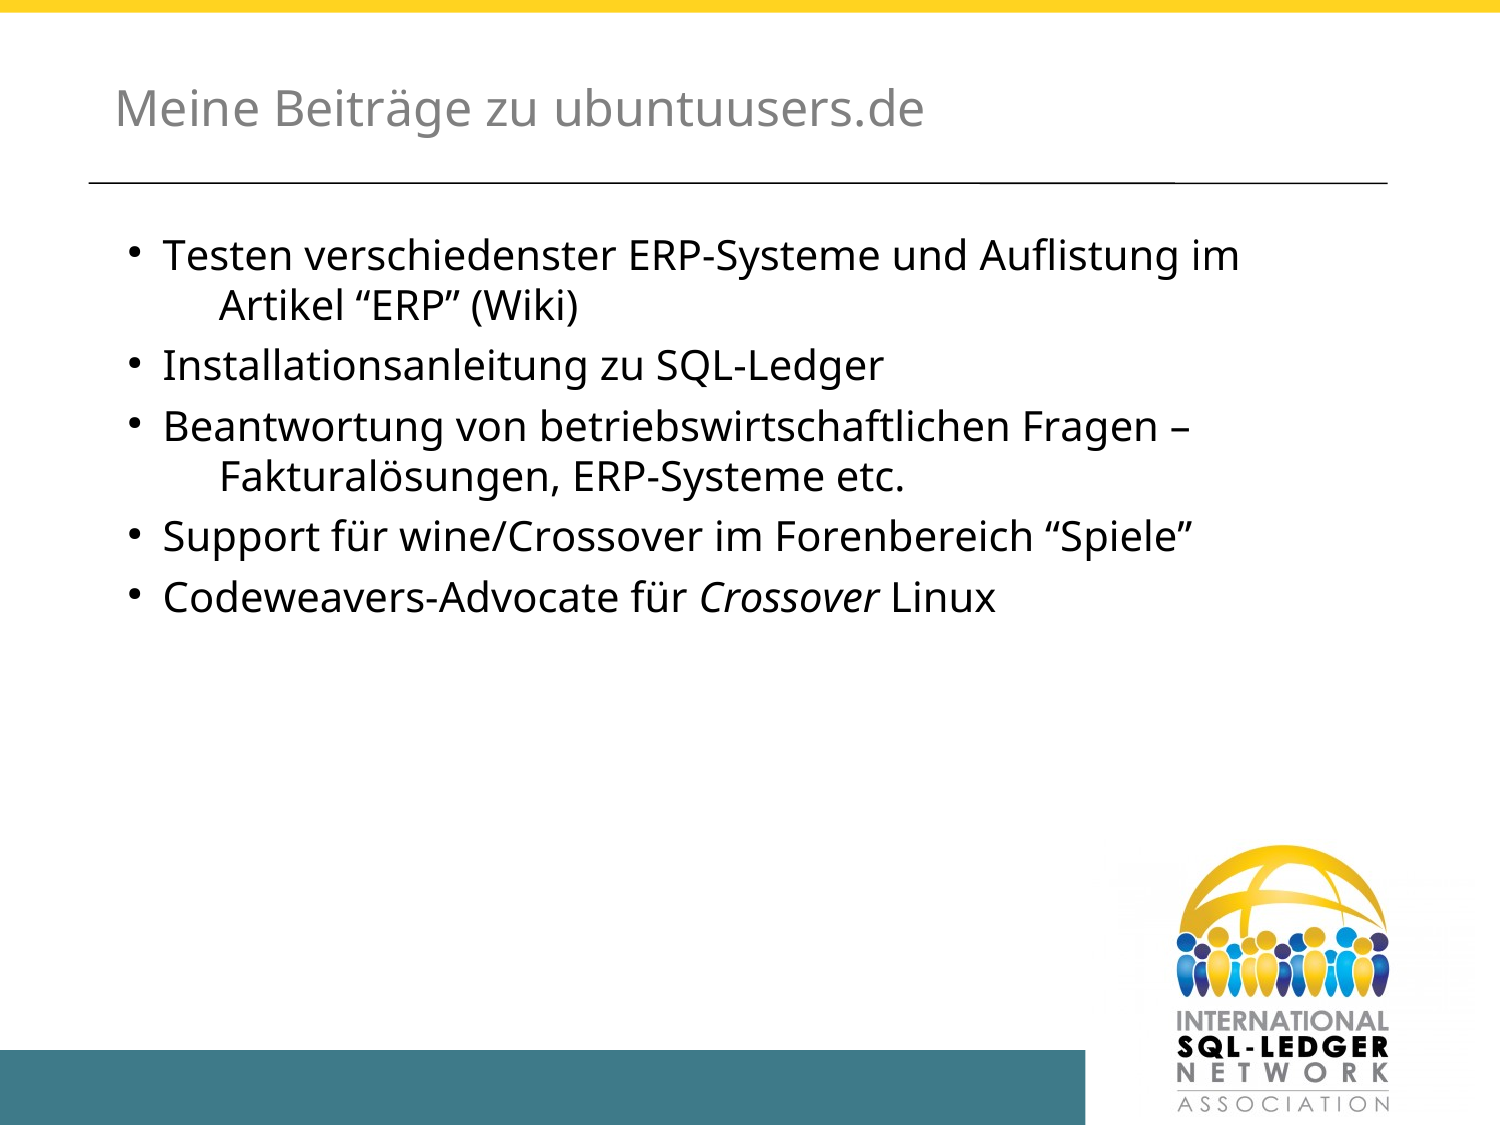

# Meine Beiträge zu ubuntuusers.de
Testen verschiedenster ERP-Systeme und Auflistung im Artikel “ERP” (Wiki)
Installationsanleitung zu SQL-Ledger
Beantwortung von betriebswirtschaftlichen Fragen – Fakturalösungen, ERP-Systeme etc.
Support für wine/Crossover im Forenbereich “Spiele”
Codeweavers-Advocate für Crossover Linux